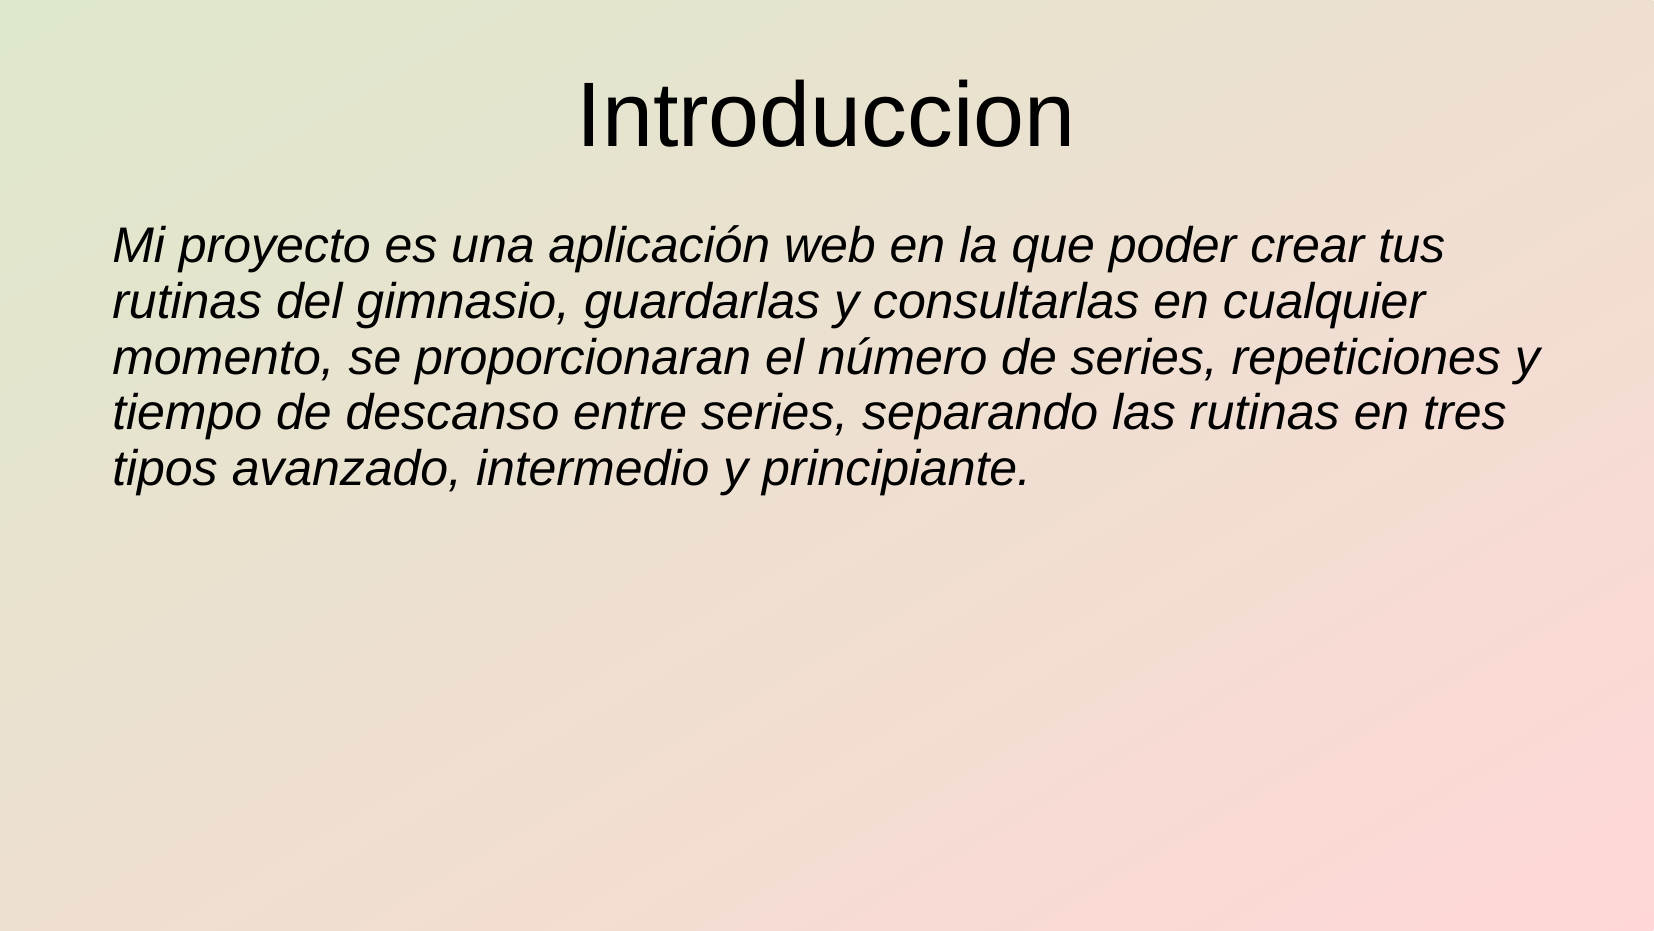

# Introduccion
Mi proyecto es una aplicación web en la que poder crear tus rutinas del gimnasio, guardarlas y consultarlas en cualquier momento, se proporcionaran el número de series, repeticiones y tiempo de descanso entre series, separando las rutinas en tres tipos avanzado, intermedio y principiante.